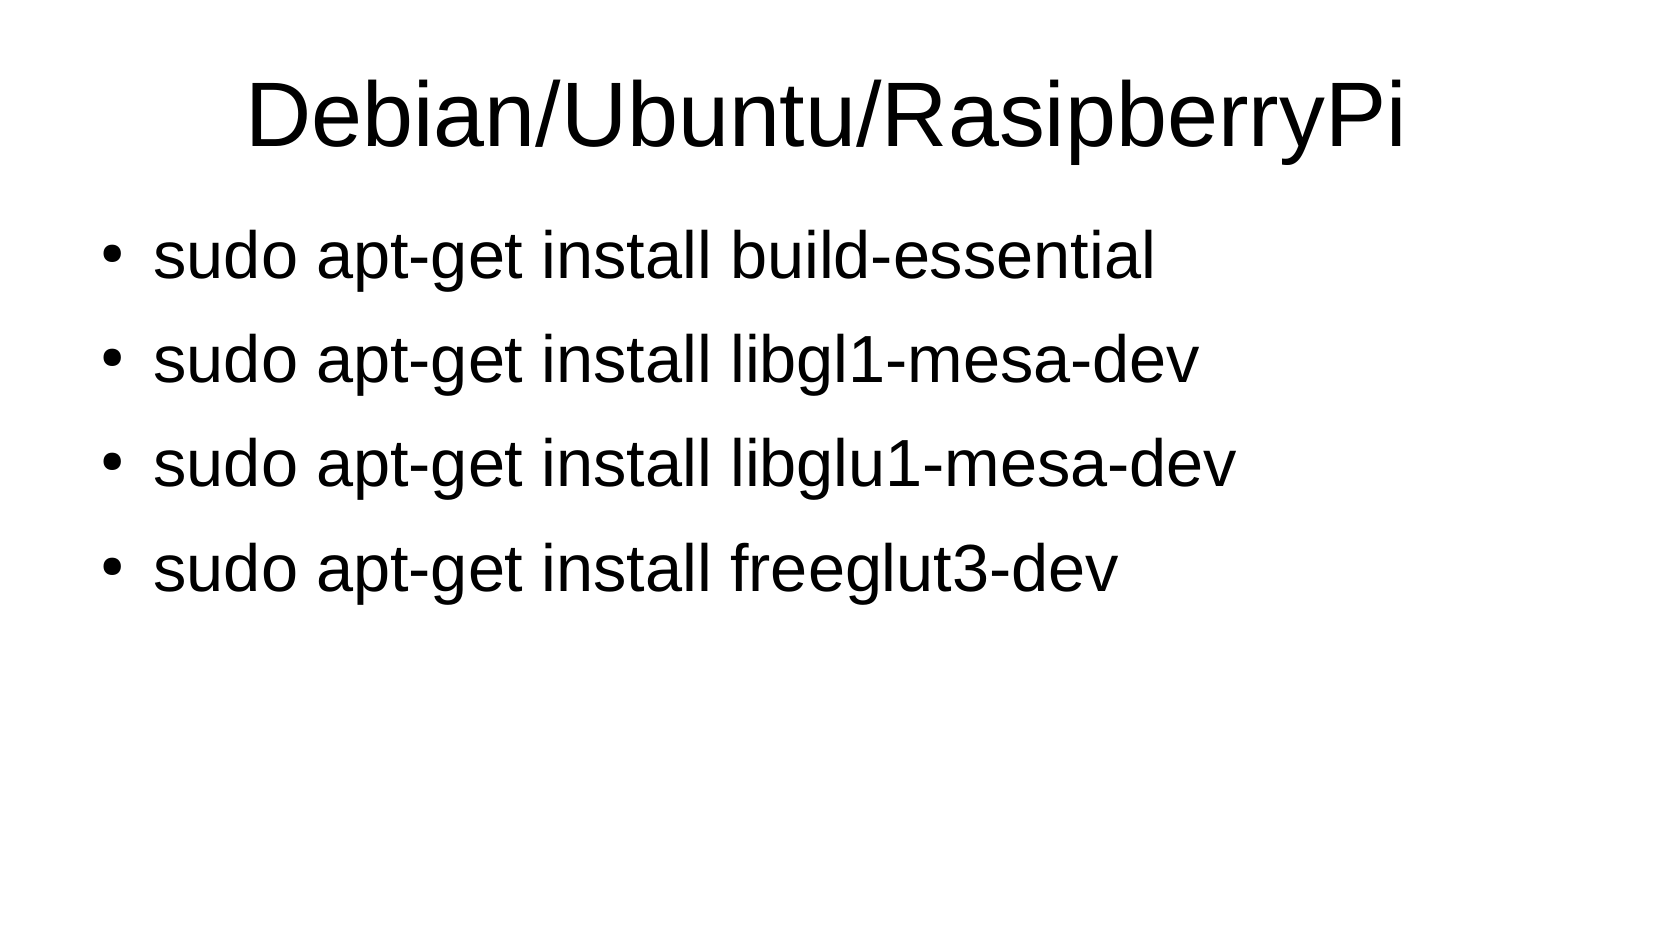

# Debian/Ubuntu/RasipberryPi
sudo apt-get install build-essential
sudo apt-get install libgl1-mesa-dev
sudo apt-get install libglu1-mesa-dev
sudo apt-get install freeglut3-dev